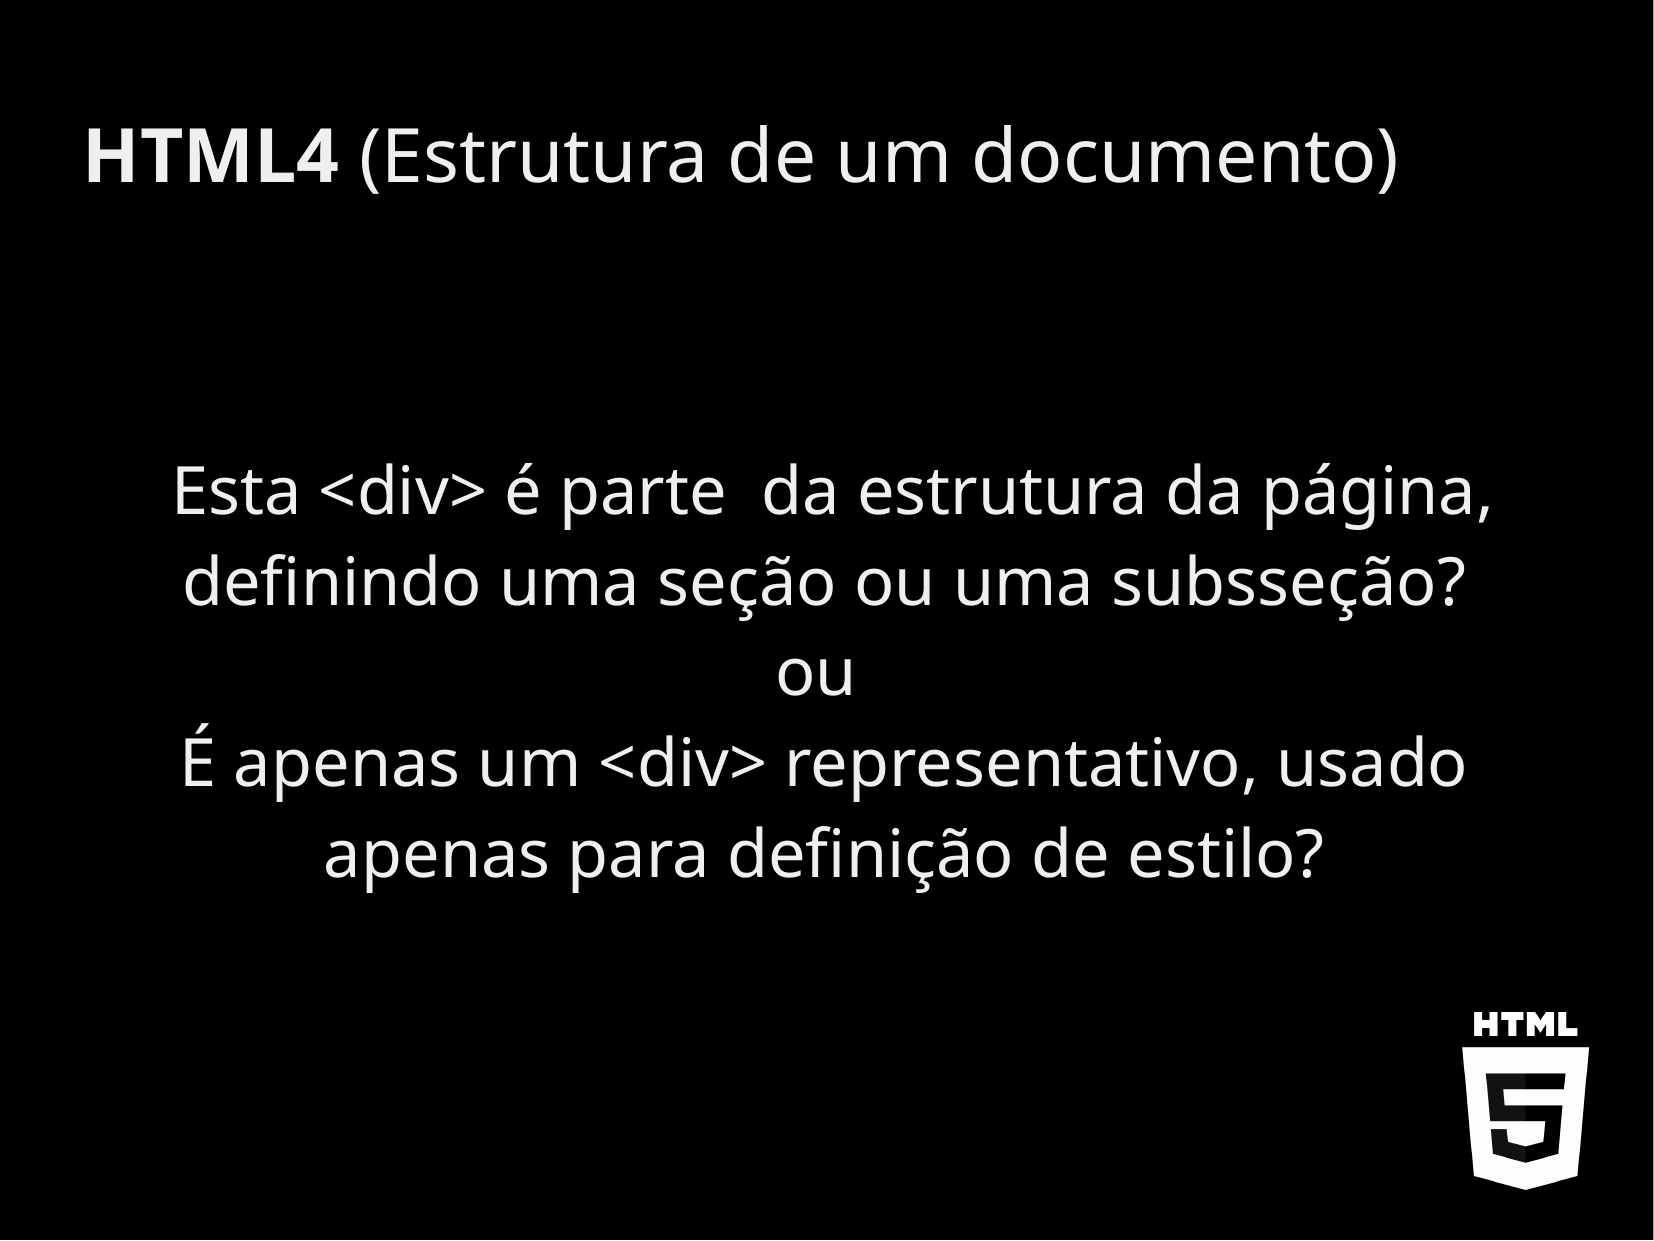

# HTML4 (Estrutura de um documento)
 Esta <div> é parte da estrutura da página, definindo uma seção ou uma subsseção?
ou
É apenas um <div> representativo, usado apenas para definição de estilo?